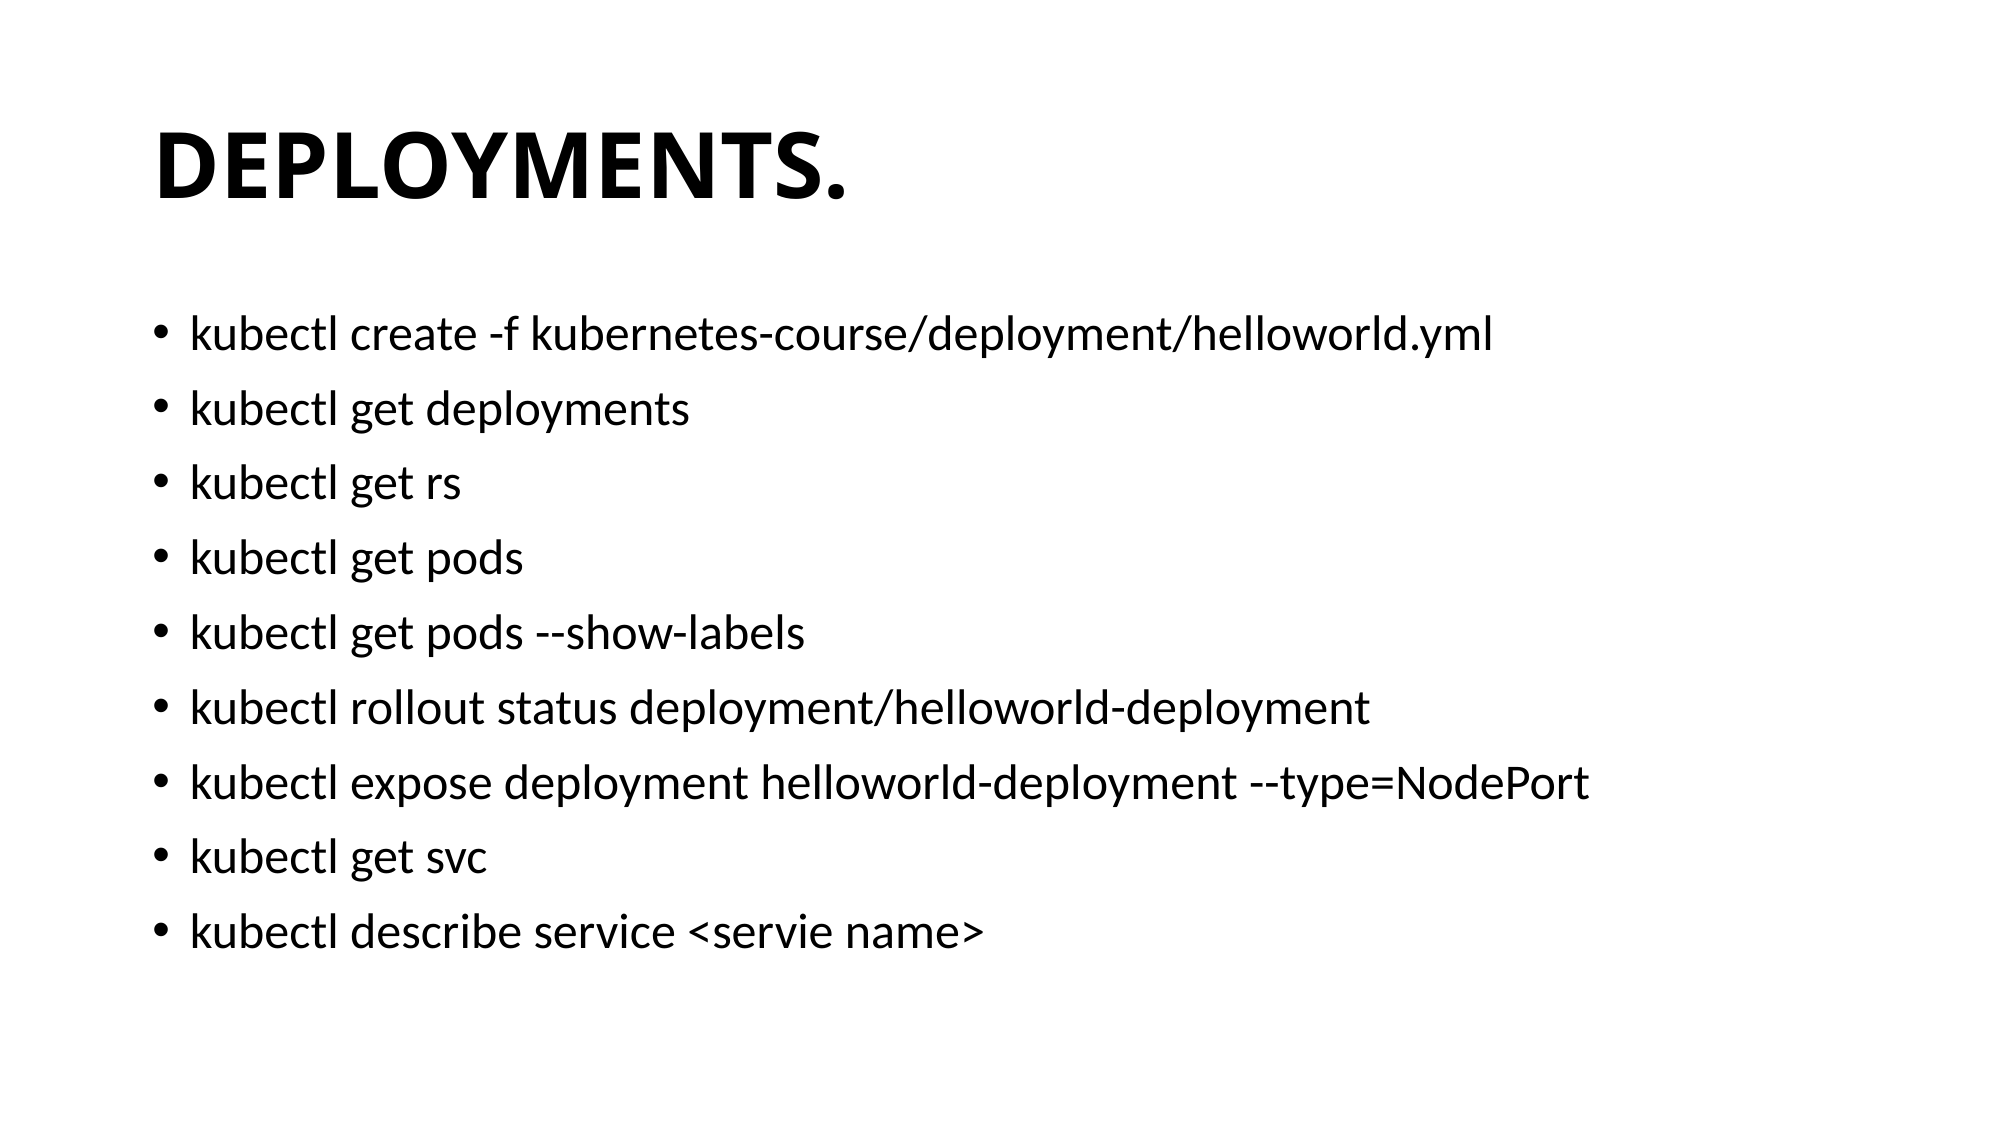

# DEPLOYMENTS.
kubectl create -f kubernetes-course/deployment/helloworld.yml
kubectl get deployments
kubectl get rs
kubectl get pods
kubectl get pods --show-labels
kubectl rollout status deployment/helloworld-deployment
kubectl expose deployment helloworld-deployment --type=NodePort
kubectl get svc
kubectl describe service <servie name>